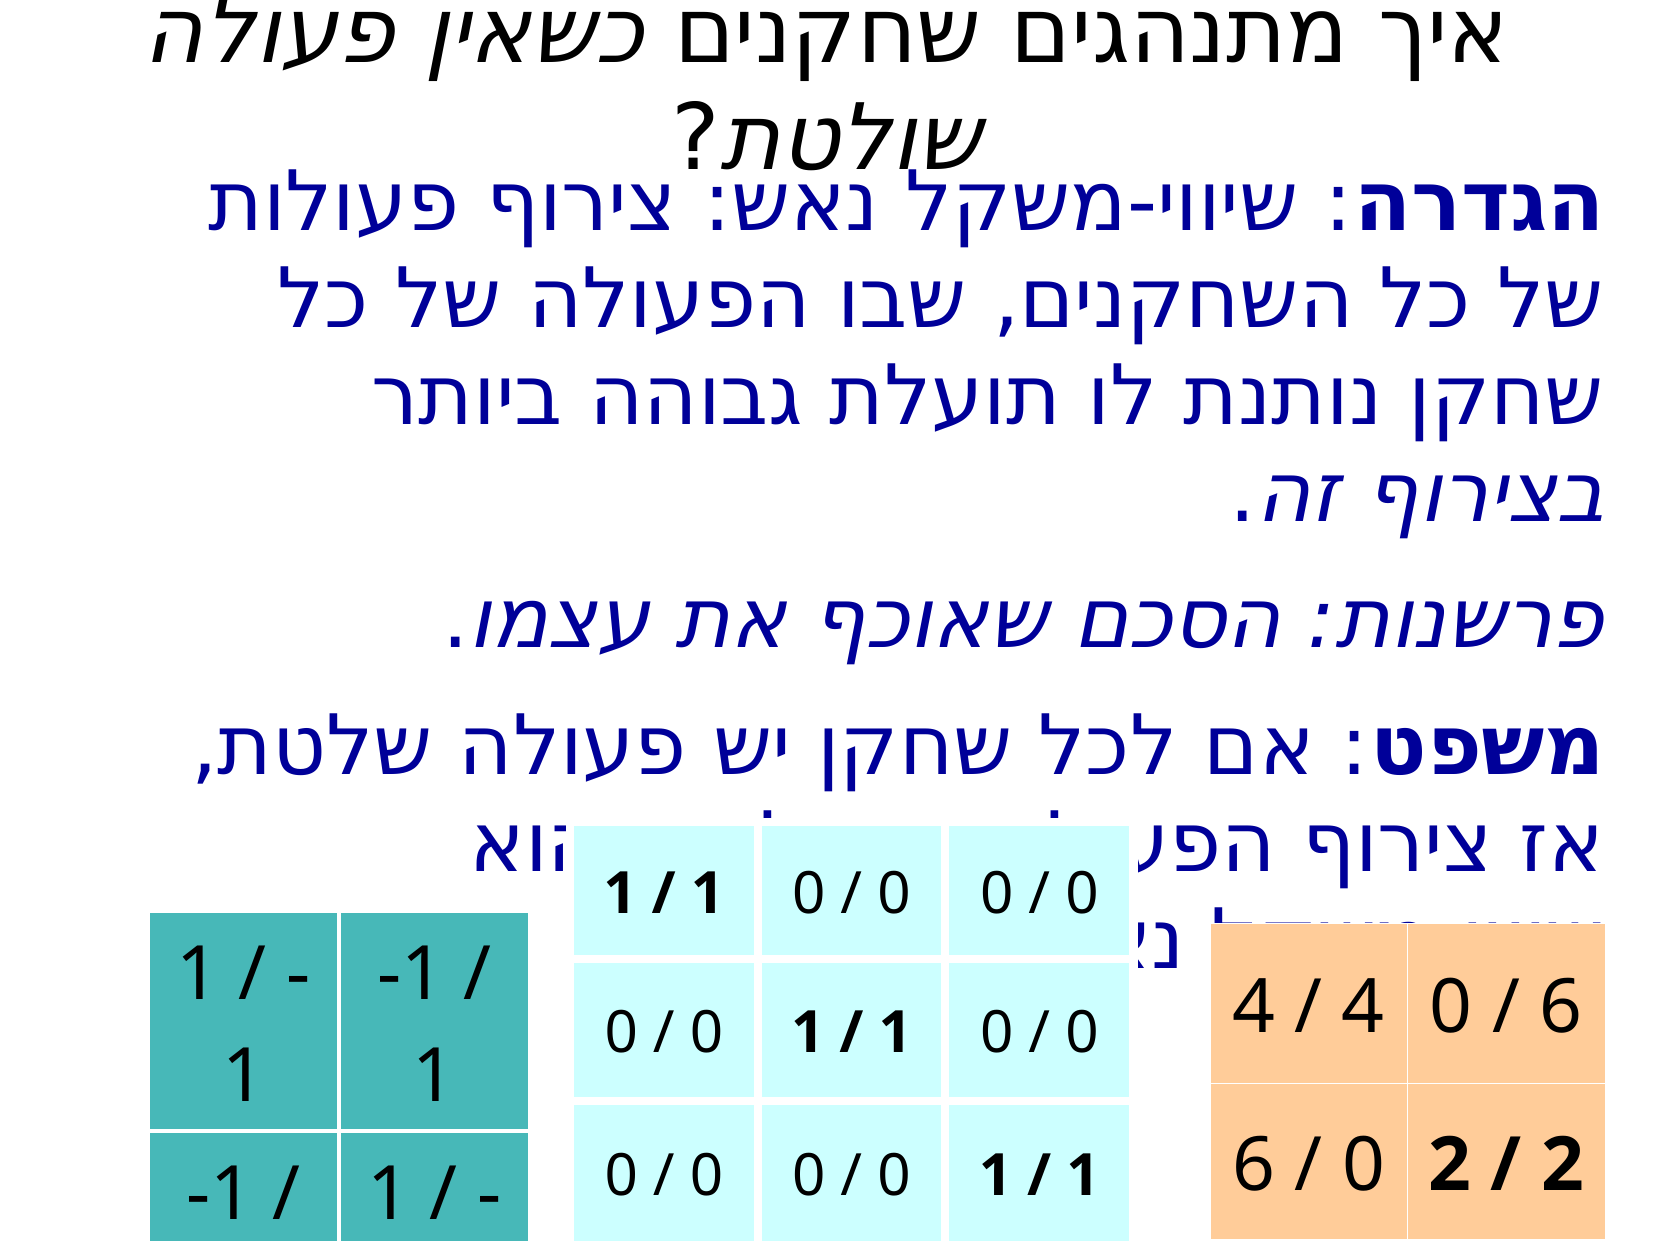

# איך מתנהגים שחקנים כשאין פעולה שולטת?
הגדרה: שיווי-משקל נאש: צירוף פעולות של כל השחקנים, שבו הפעולה של כל שחקן נותנת לו תועלת גבוהה ביותר בצירוף זה.
פרשנות: הסכם שאוכף את עצמו.
משפט: אם לכל שחקן יש פעולה שלטת, אז צירוף הפעולות השולטות הוא שיווי-משקל נאש.
| 1 / 1 | 0 / 0 | 0 / 0 |
| --- | --- | --- |
| 0 / 0 | 1 / 1 | 0 / 0 |
| 0 / 0 | 0 / 0 | 1 / 1 |
| 1 / -1 | -1 / 1 |
| --- | --- |
| -1 / 1 | 1 / -1 |
| 4 / 4 | 0 / 6 |
| --- | --- |
| 6 / 0 | 2 / 2 |